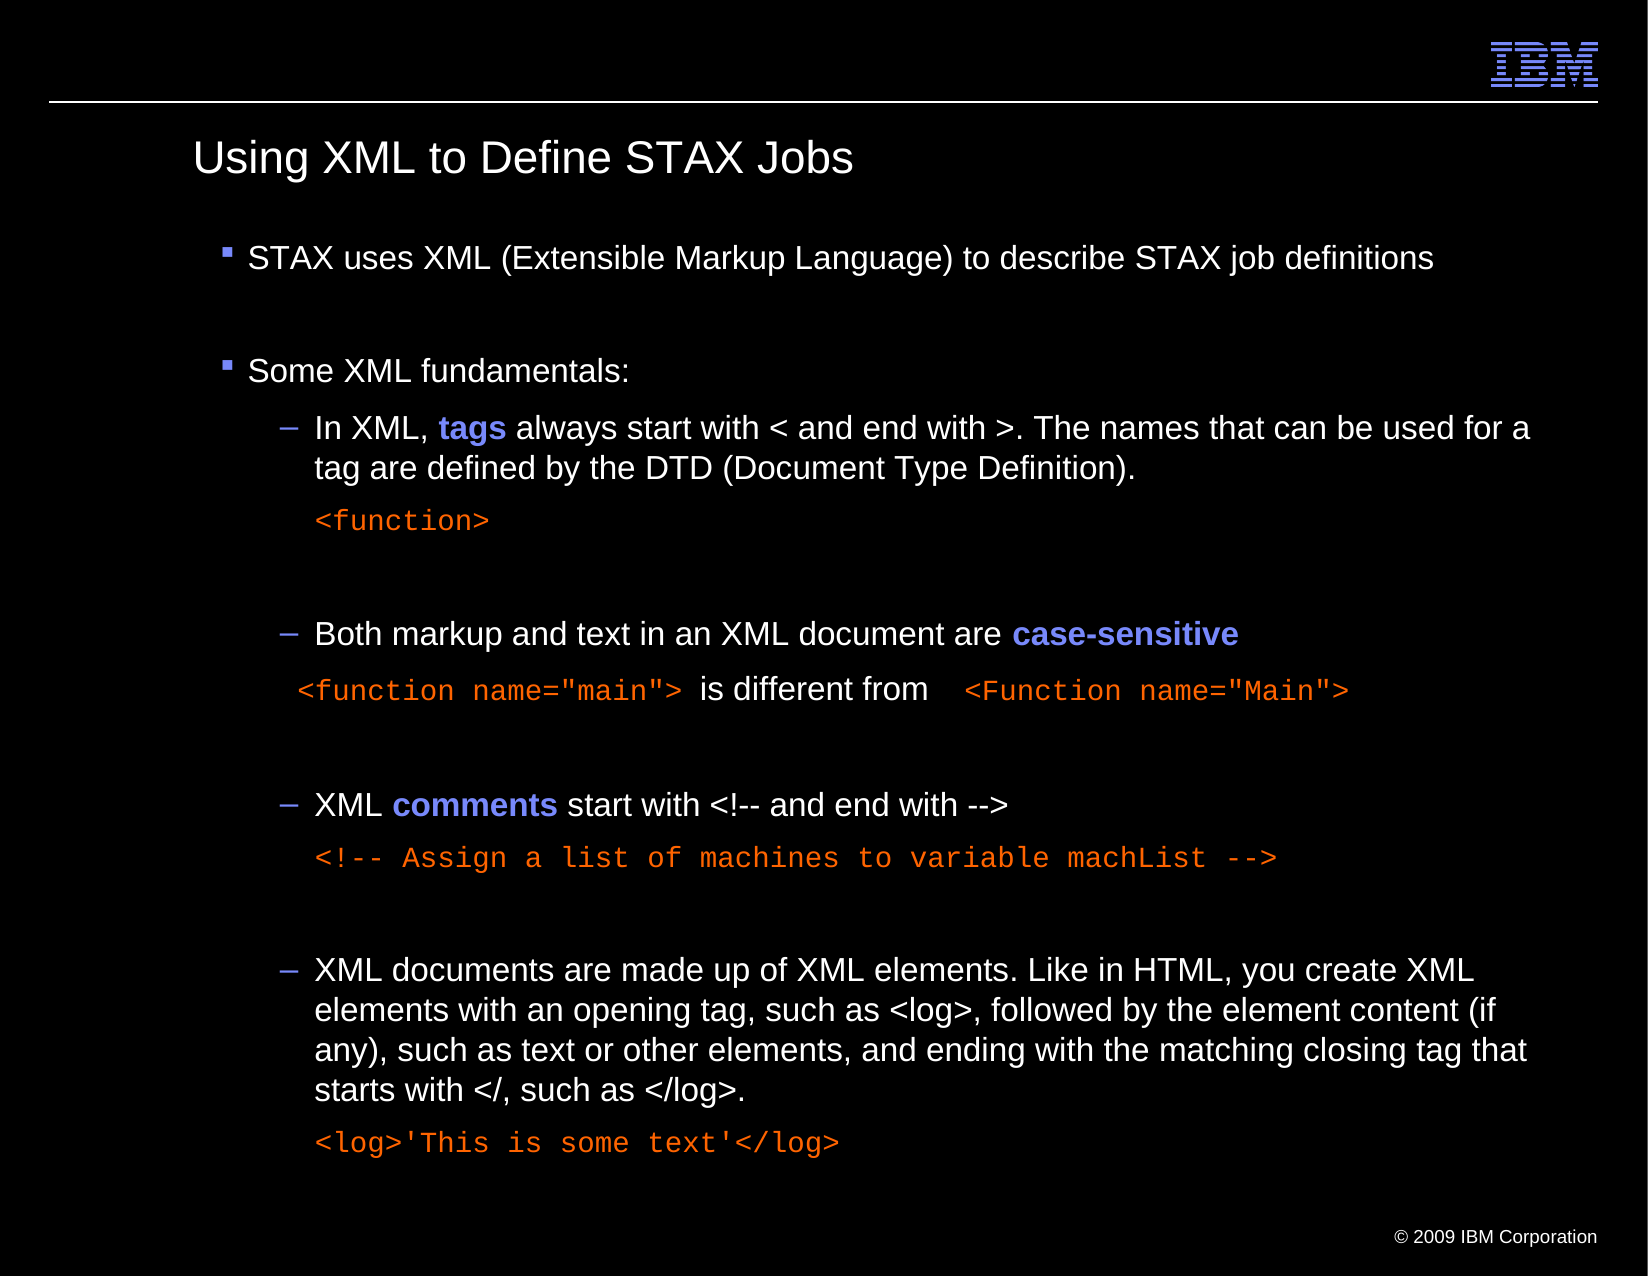

# Using XML to Define STAX Jobs
STAX uses XML (Extensible Markup Language) to describe STAX job definitions
Some XML fundamentals:
In XML, tags always start with < and end with >. The names that can be used for a tag are defined by the DTD (Document Type Definition).
 <function>
Both markup and text in an XML document are case-sensitive
 <function name="main"> is different from <Function name="Main">
XML comments start with <!-- and end with -->
 <!-- Assign a list of machines to variable machList -->
XML documents are made up of XML elements. Like in HTML, you create XML elements with an opening tag, such as <log>, followed by the element content (if any), such as text or other elements, and ending with the matching closing tag that starts with </, such as </log>.
 <log>'This is some text'</log>